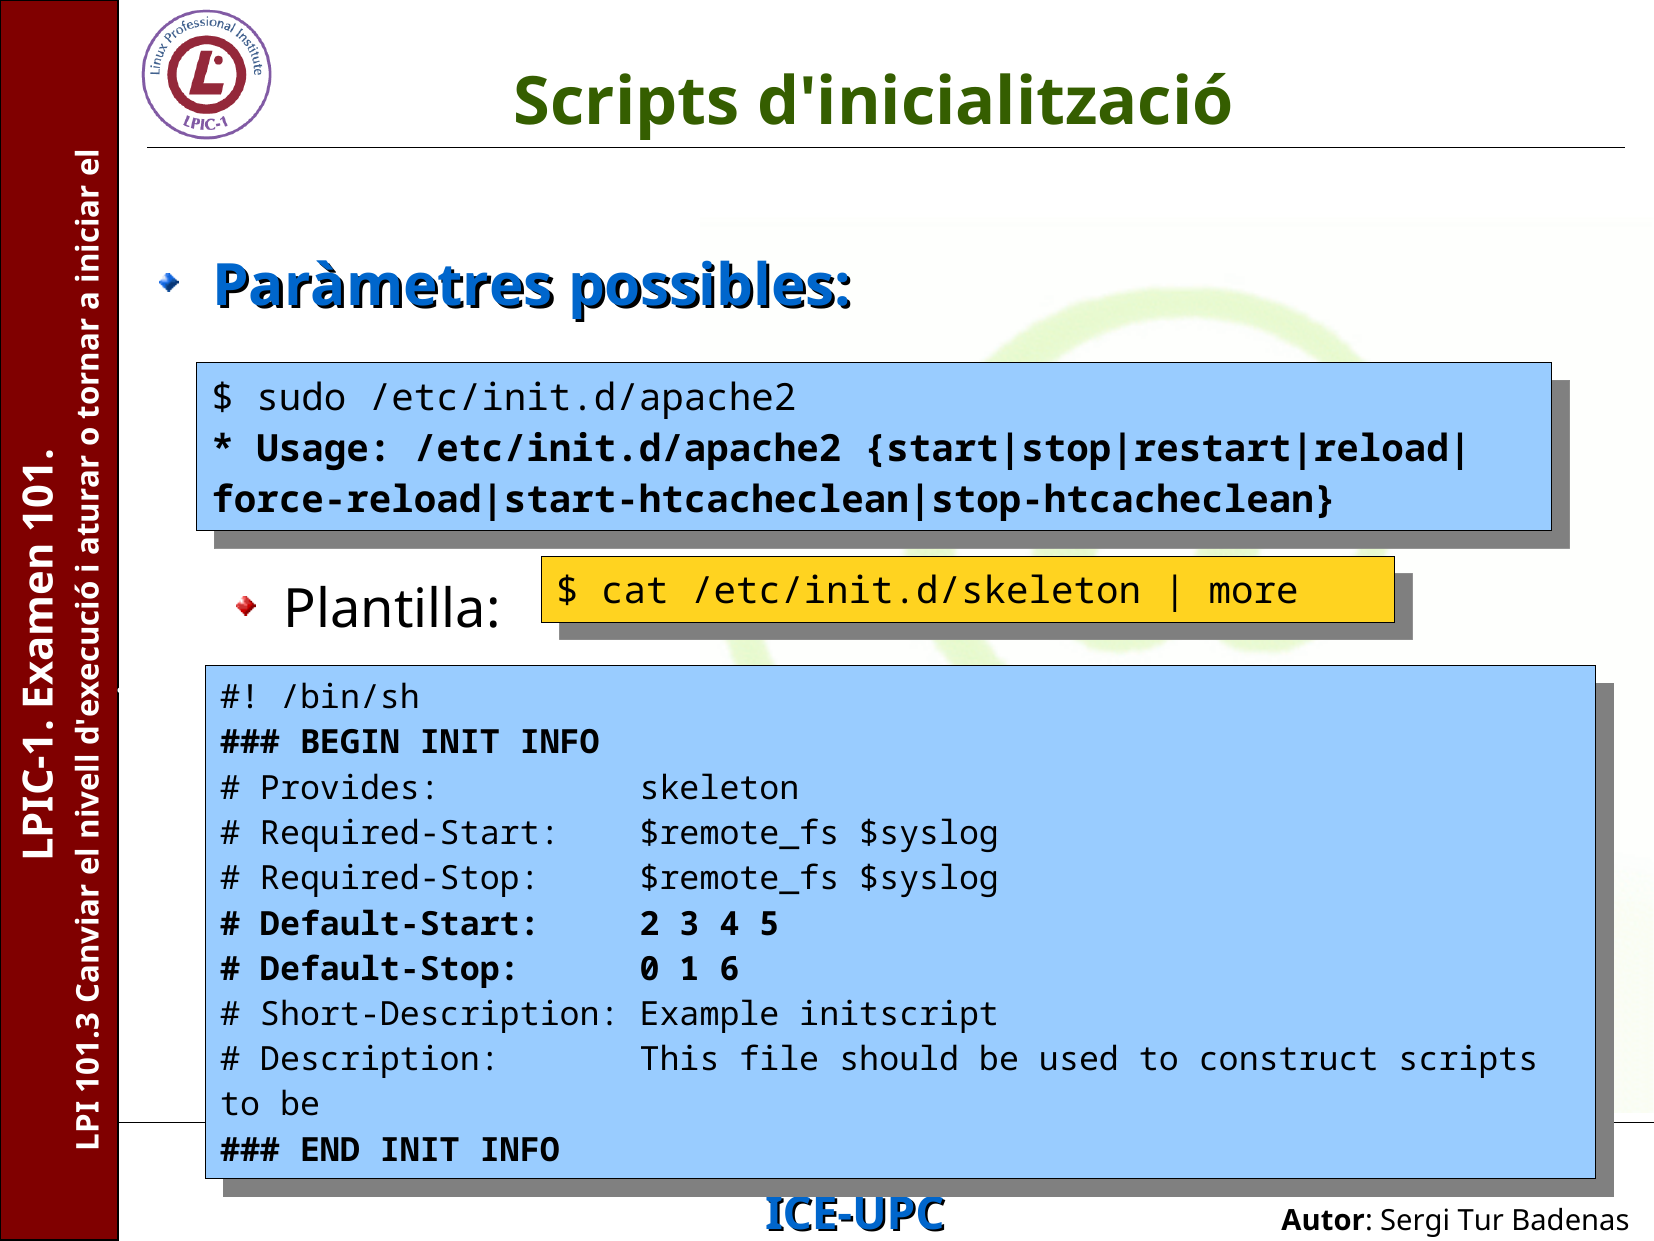

# Scripts d'inicialització
Paràmetres possibles:
Plantilla:
$ sudo /etc/init.d/apache2
* Usage: /etc/init.d/apache2 {start|stop|restart|reload|force-reload|start-htcacheclean|stop-htcacheclean}
$ cat /etc/init.d/skeleton | more
#! /bin/sh
### BEGIN INIT INFO
# Provides: skeleton
# Required-Start: $remote_fs $syslog
# Required-Stop: $remote_fs $syslog
# Default-Start: 2 3 4 5
# Default-Stop: 0 1 6
# Short-Description: Example initscript
# Description: This file should be used to construct scripts to be
### END INIT INFO